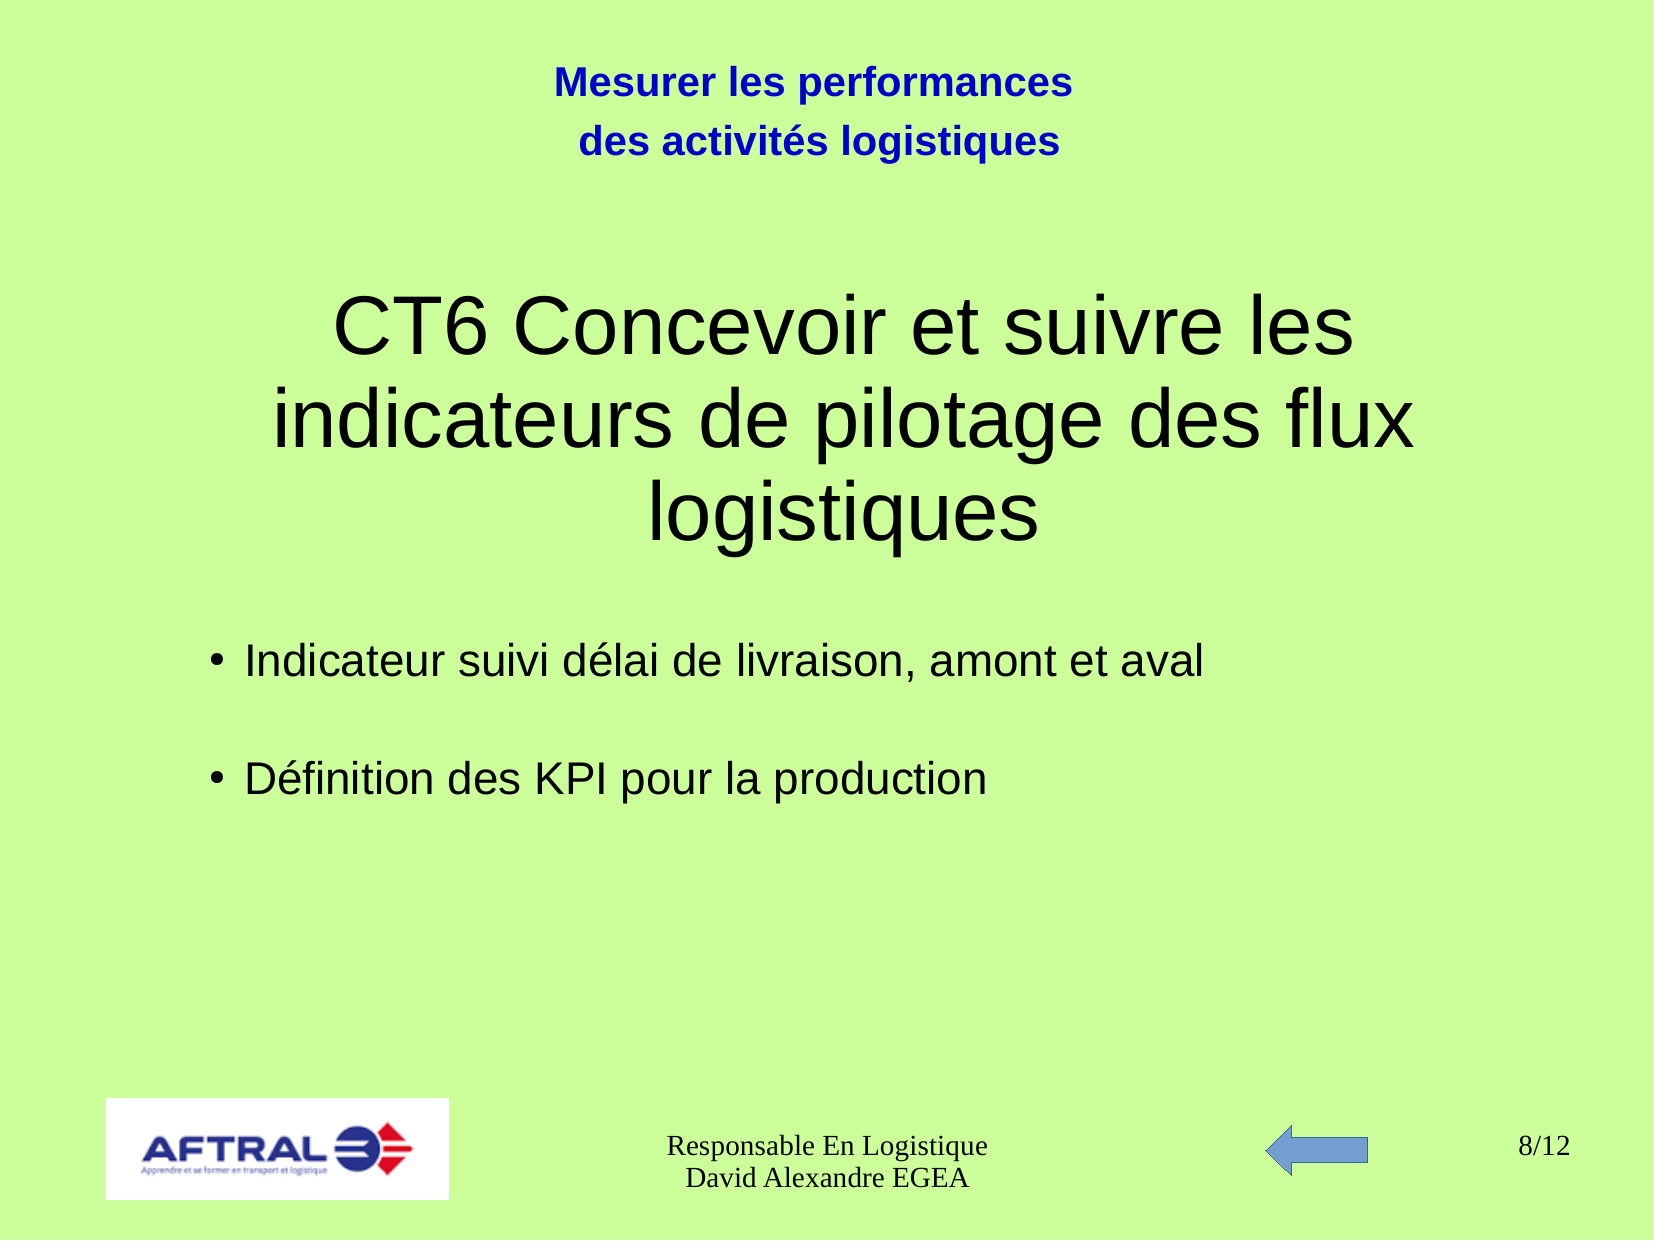

Mesurer les performances
des activités logistiques
CT6 Concevoir et suivre les indicateurs de pilotage des flux logistiques
Indicateur suivi délai de livraison, amont et aval
Définition des KPI pour la production
Responsable En Logistique EGEA
8